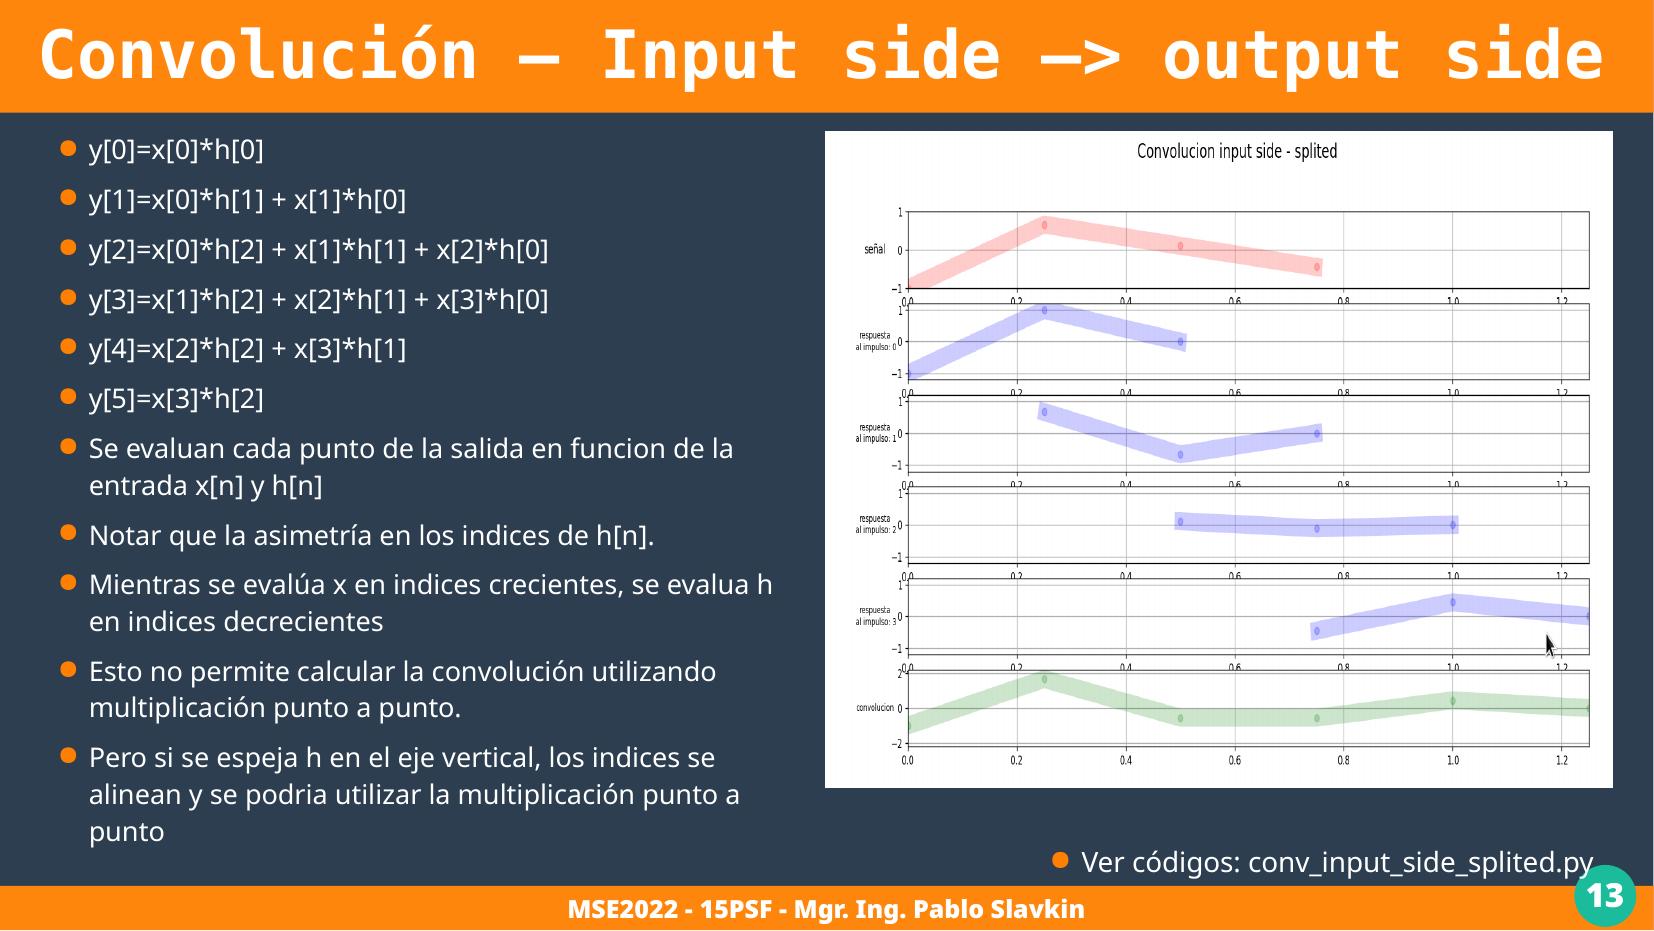

# Convolución – Input side –> output side
y[0]=x[0]*h[0]
y[1]=x[0]*h[1] + x[1]*h[0]
y[2]=x[0]*h[2] + x[1]*h[1] + x[2]*h[0]
y[3]=x[1]*h[2] + x[2]*h[1] + x[3]*h[0]
y[4]=x[2]*h[2] + x[3]*h[1]
y[5]=x[3]*h[2]
Se evaluan cada punto de la salida en funcion de la entrada x[n] y h[n]
Notar que la asimetría en los indices de h[n].
Mientras se evalúa x en indices crecientes, se evalua h en indices decrecientes
Esto no permite calcular la convolución utilizando multiplicación punto a punto.
Pero si se espeja h en el eje vertical, los indices se alinean y se podria utilizar la multiplicación punto a punto
Ver códigos: conv_input_side_splited.py
MSE2022 - 15PSF - Mgr. Ing. Pablo Slavkin